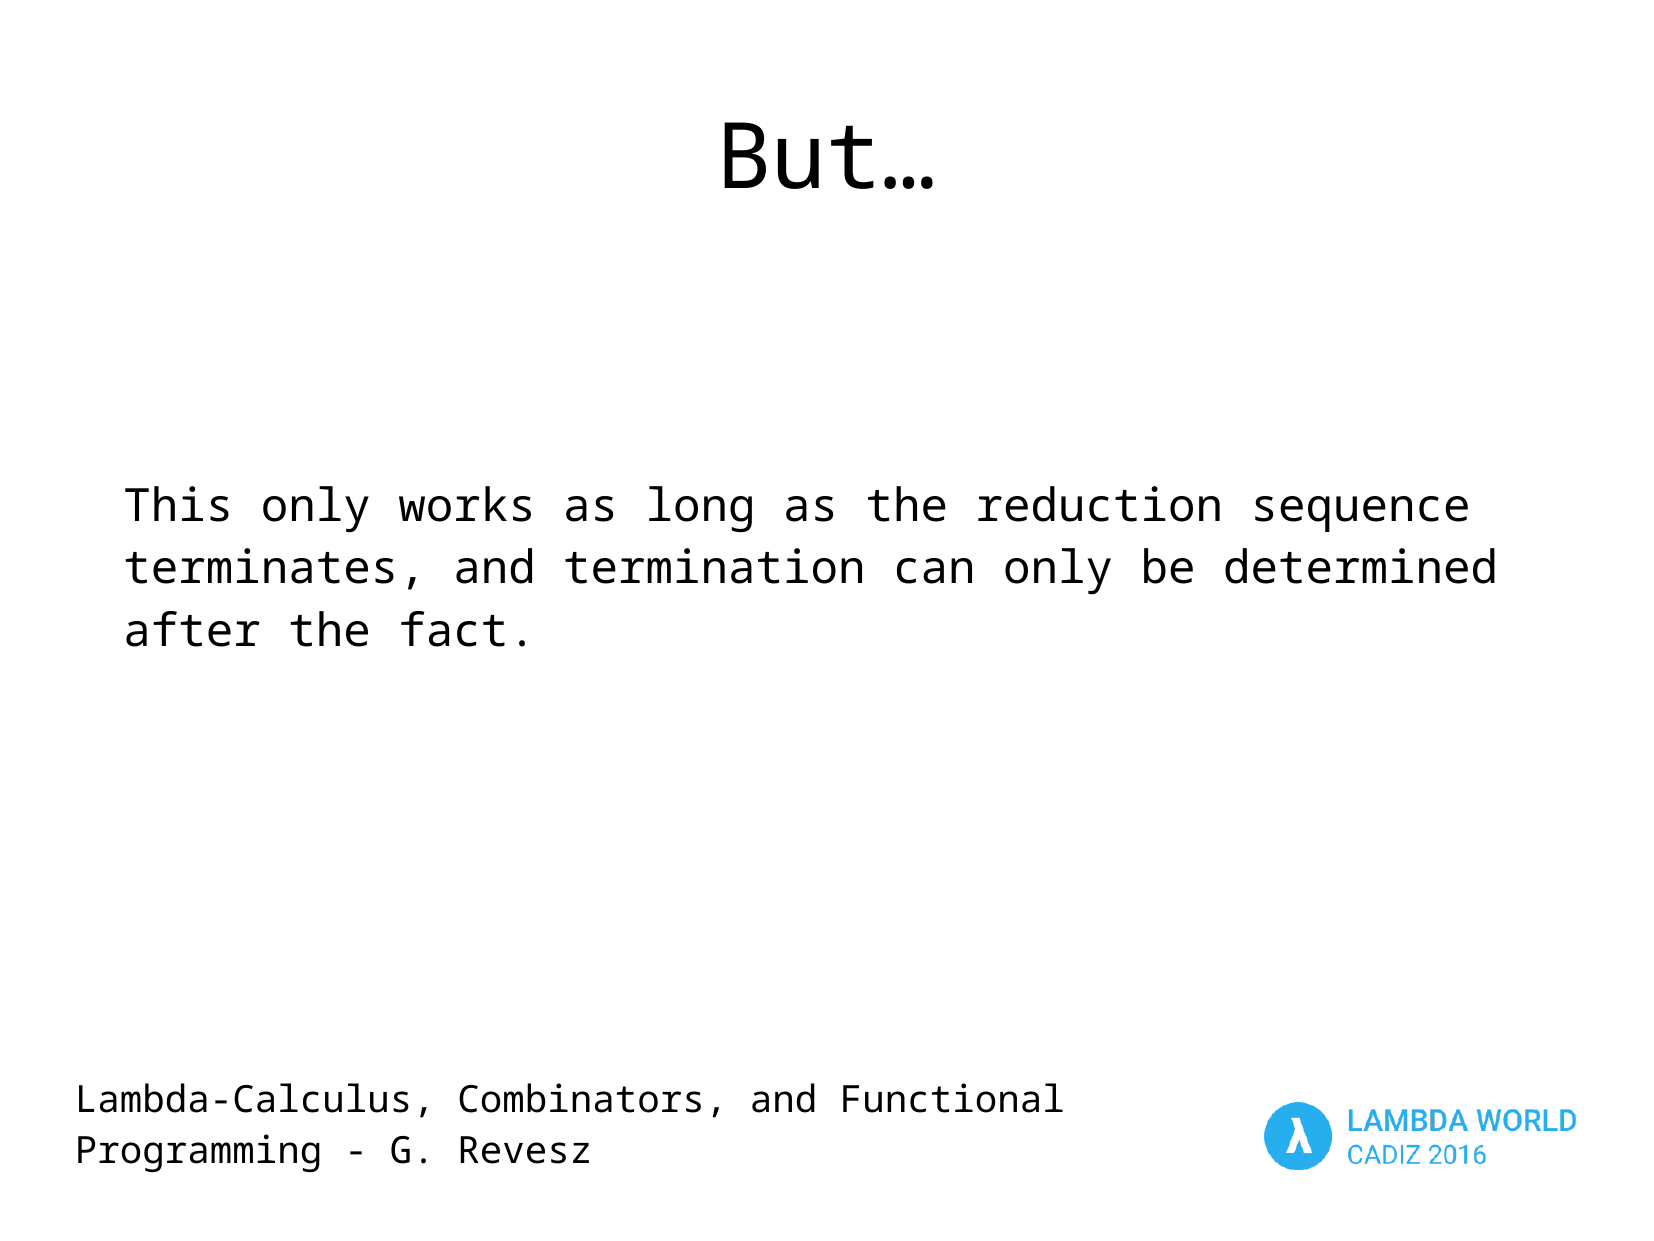

# But…
This only works as long as the reduction sequence terminates, and termination can only be determined after the fact.
Lambda-Calculus, Combinators, and Functional Programming - G. Revesz